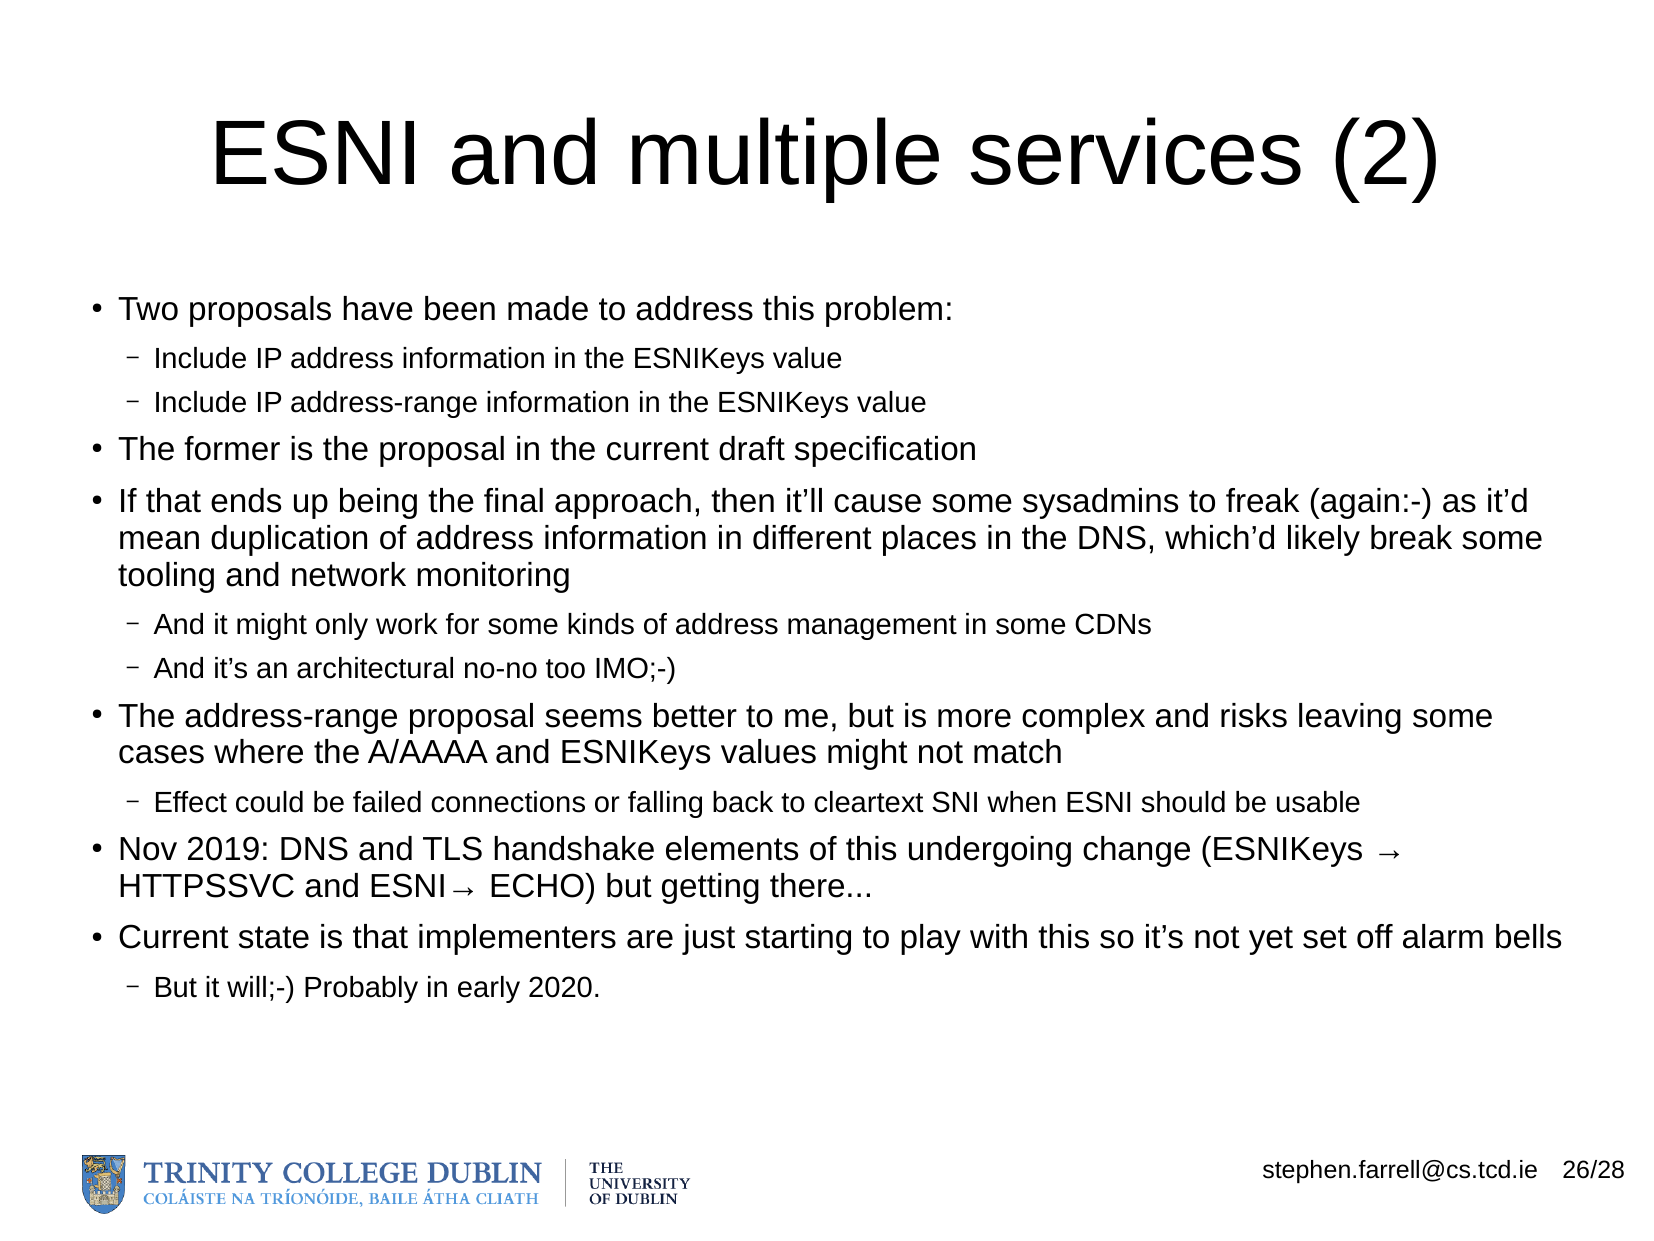

# ESNI and multiple services (2)
Two proposals have been made to address this problem:
Include IP address information in the ESNIKeys value
Include IP address-range information in the ESNIKeys value
The former is the proposal in the current draft specification
If that ends up being the final approach, then it’ll cause some sysadmins to freak (again:-) as it’d mean duplication of address information in different places in the DNS, which’d likely break some tooling and network monitoring
And it might only work for some kinds of address management in some CDNs
And it’s an architectural no-no too IMO;-)
The address-range proposal seems better to me, but is more complex and risks leaving some cases where the A/AAAA and ESNIKeys values might not match
Effect could be failed connections or falling back to cleartext SNI when ESNI should be usable
Nov 2019: DNS and TLS handshake elements of this undergoing change (ESNIKeys → HTTPSSVC and ESNI→ ECHO) but getting there...
Current state is that implementers are just starting to play with this so it’s not yet set off alarm bells
But it will;-) Probably in early 2020.